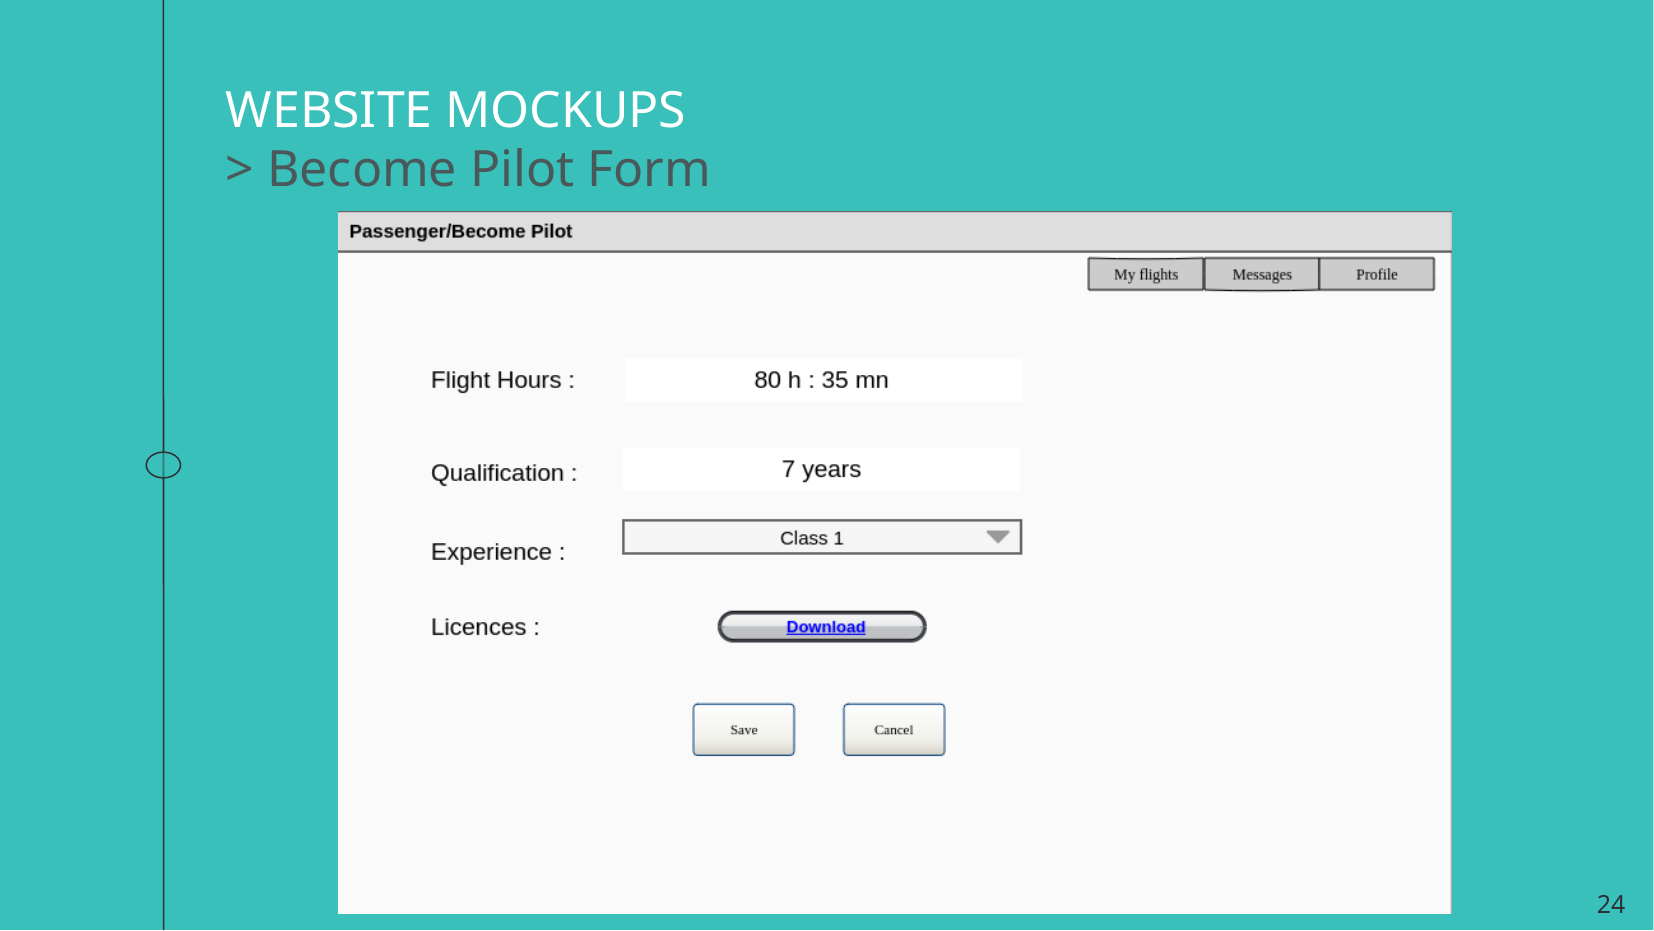

WEBSITE MOCKUPS
# > Become Pilot Form